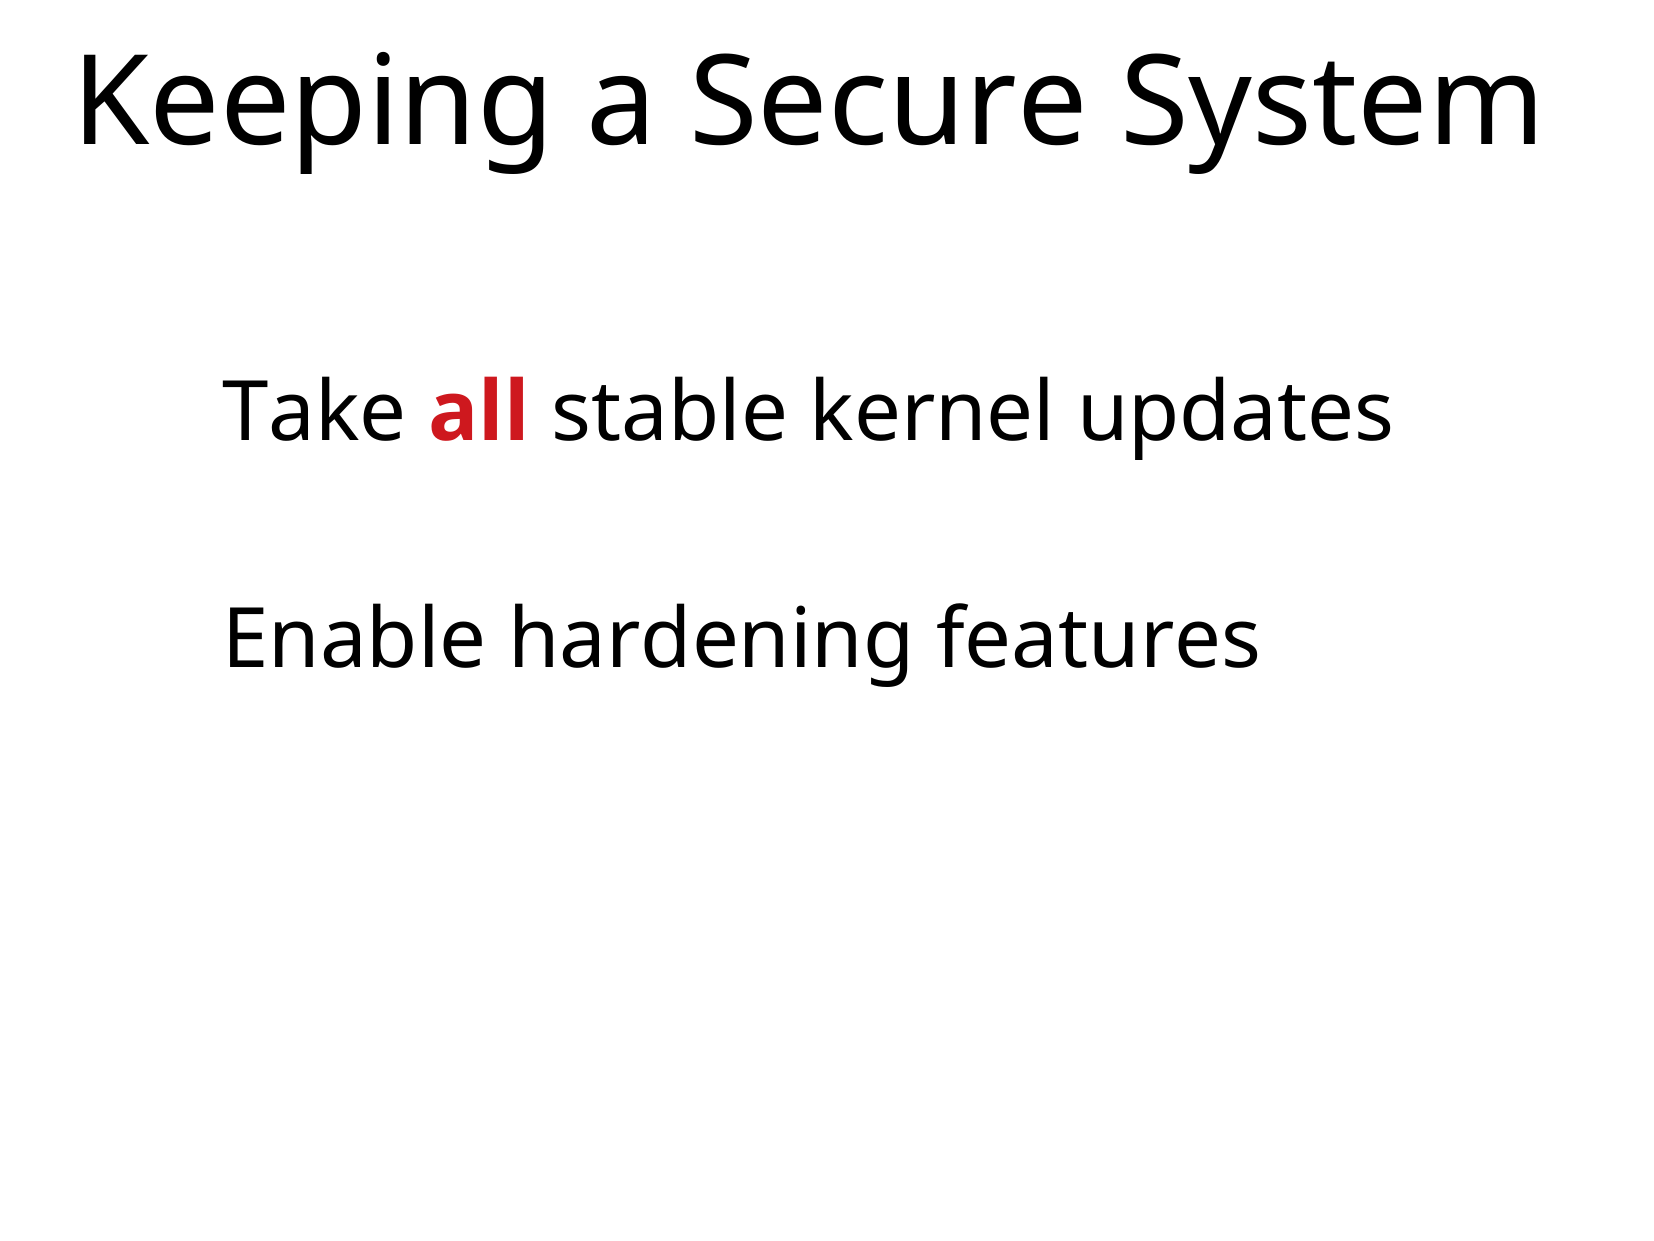

Keeping a Secure System
		Take all stable kernel updates
		Enable hardening features